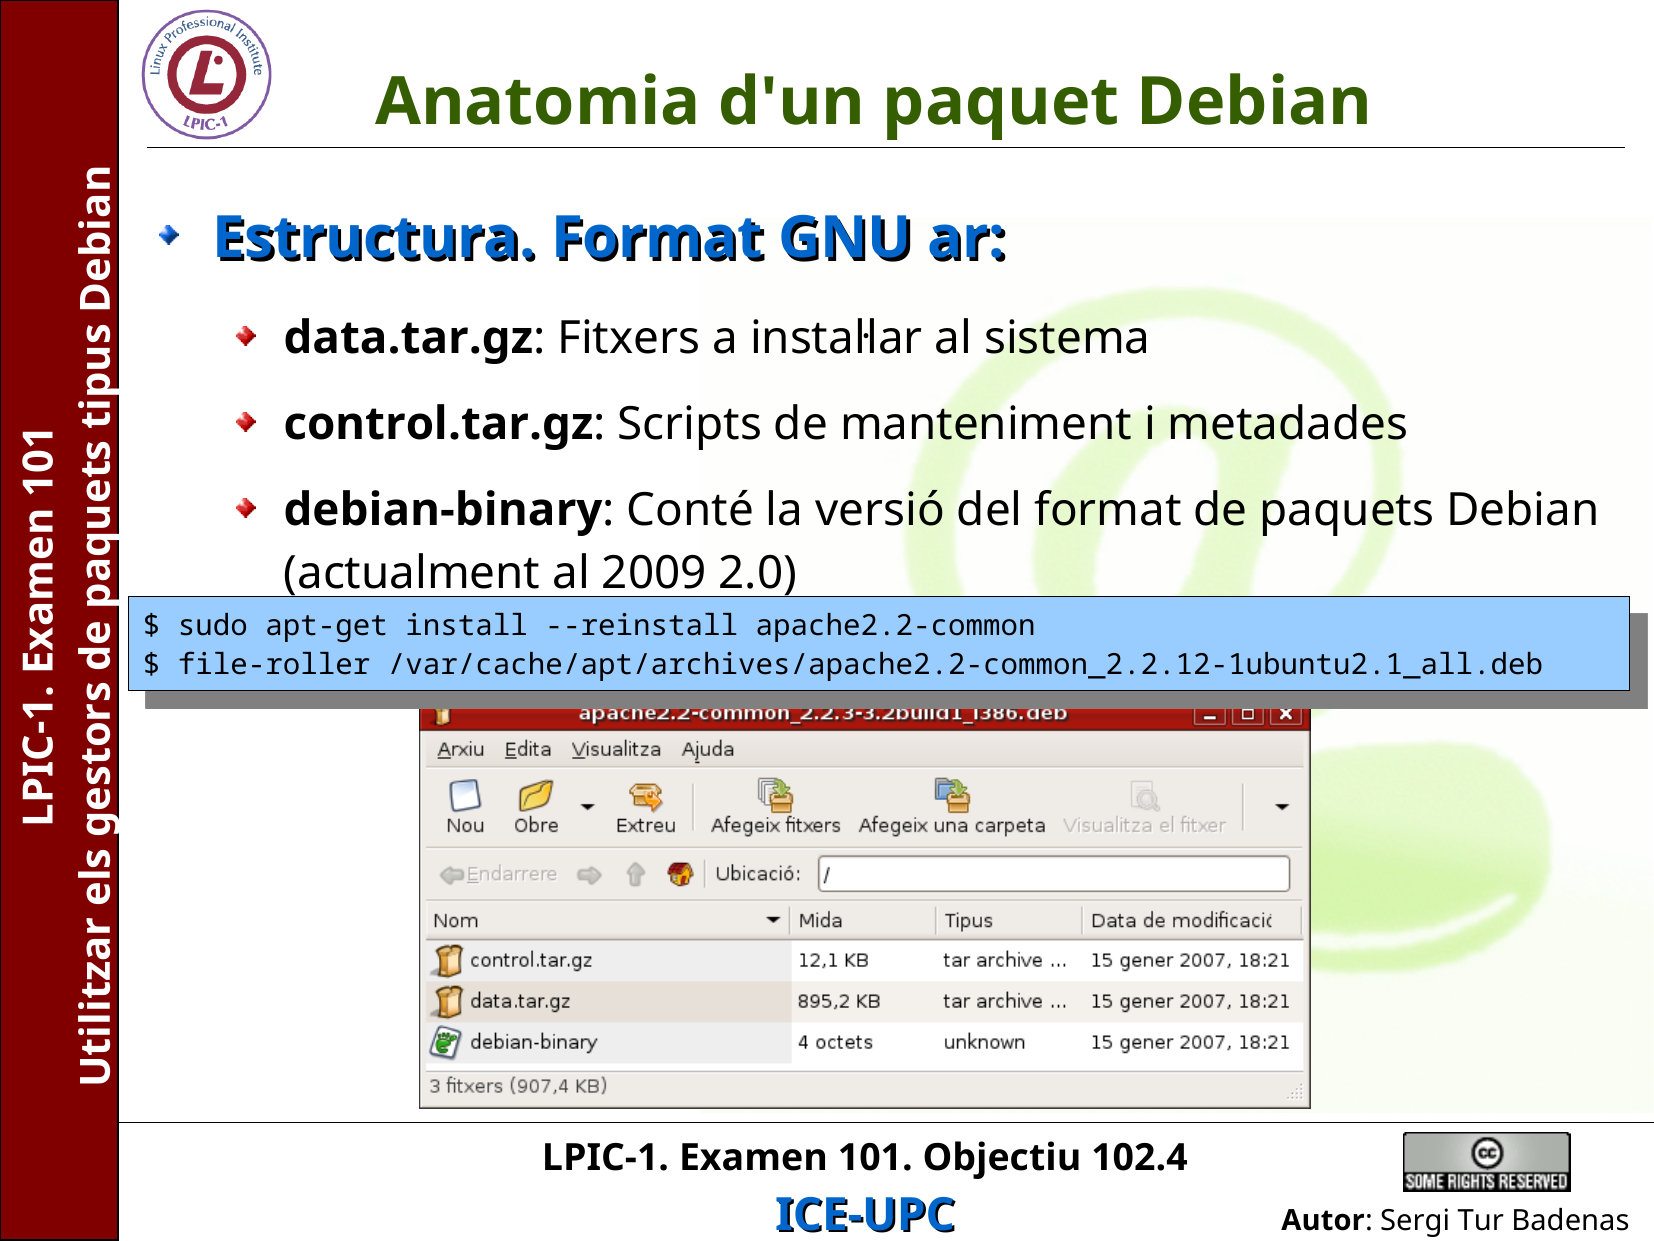

# Anatomia d'un paquet Debian
Estructura. Format GNU ar:
data.tar.gz: Fitxers a instal·lar al sistema
control.tar.gz: Scripts de manteniment i metadades
debian-binary: Conté la versió del format de paquets Debian (actualment al 2009 2.0)
$ sudo apt-get install --reinstall apache2.2-common
$ file-roller /var/cache/apt/archives/apache2.2-common_2.2.12-1ubuntu2.1_all.deb